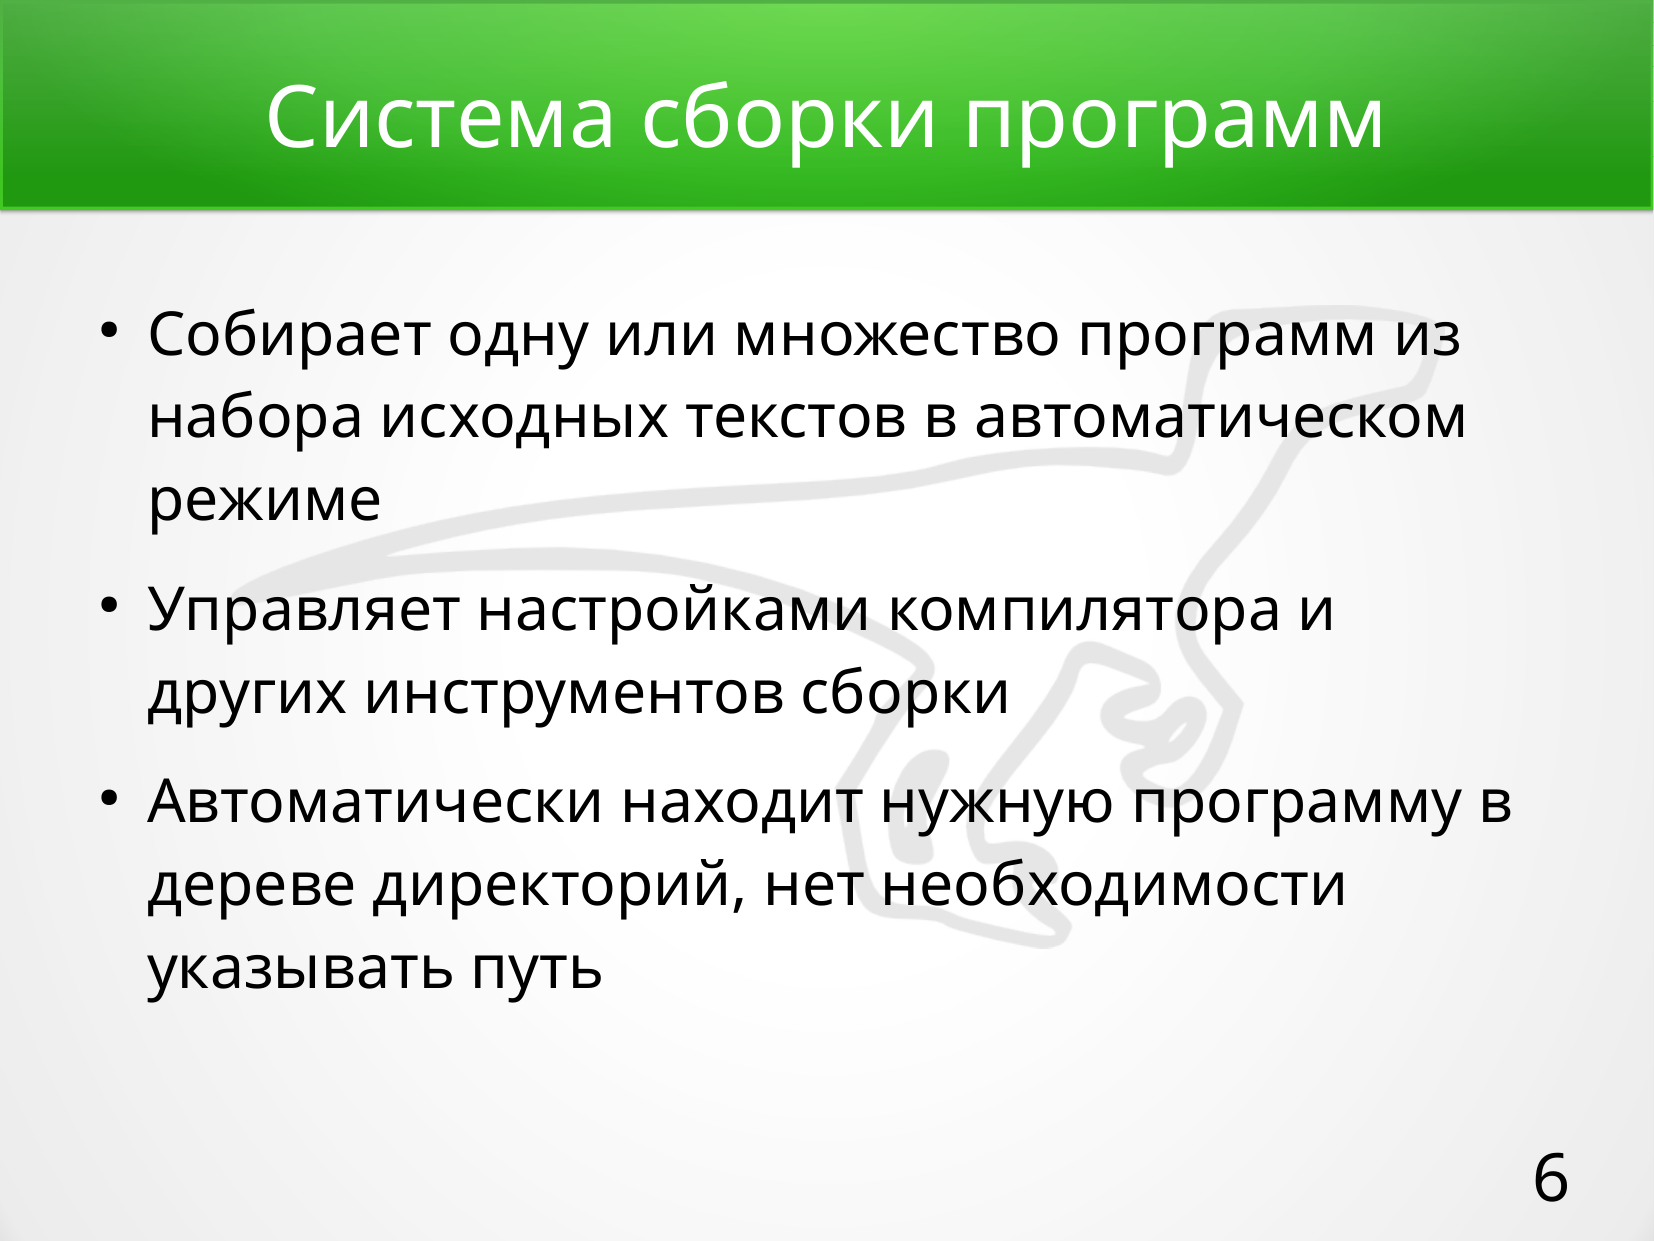

# Система сборки программ
Собирает одну или множество программ из набора исходных текстов в автоматическом режиме
Управляет настройками компилятора и других инструментов сборки
Автоматически находит нужную программу в дереве директорий, нет необходимости указывать путь
6